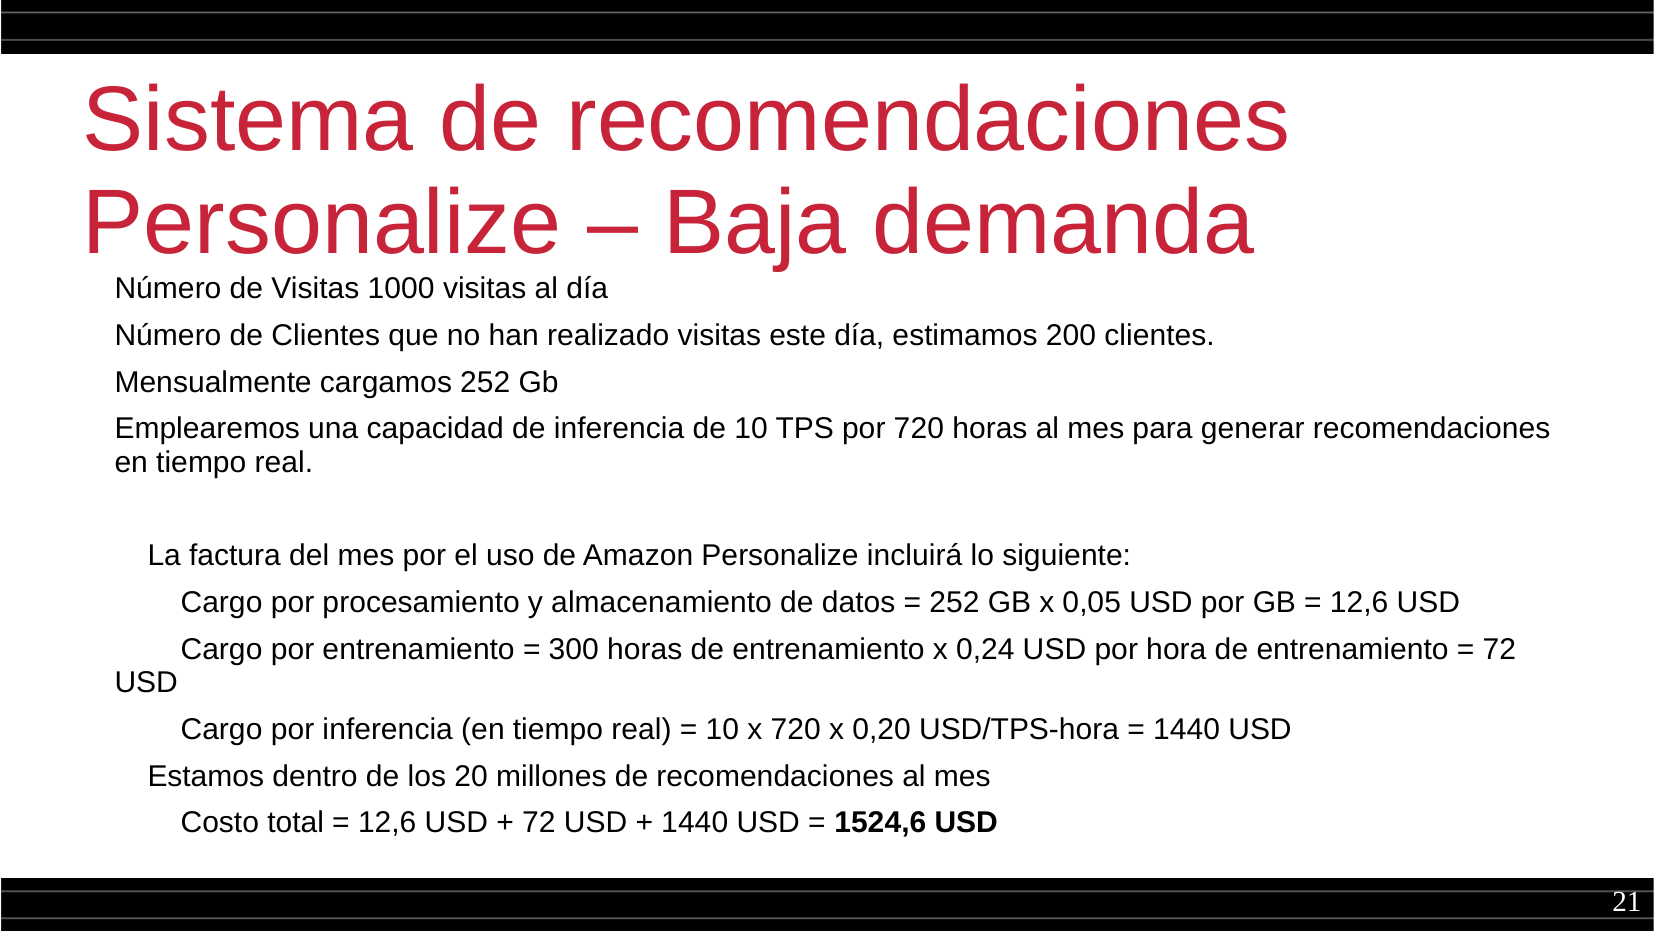

# Sistema de recomendaciones Personalize – Baja demanda
Número de Visitas 1000 visitas al día
Número de Clientes que no han realizado visitas este día, estimamos 200 clientes.
Mensualmente cargamos 252 Gb
Emplearemos una capacidad de inferencia de 10 TPS por 720 horas al mes para generar recomendaciones en tiempo real.
 La factura del mes por el uso de Amazon Personalize incluirá lo siguiente:
 Cargo por procesamiento y almacenamiento de datos = 252 GB x 0,05 USD por GB = 12,6 USD
 Cargo por entrenamiento = 300 horas de entrenamiento x 0,24 USD por hora de entrenamiento = 72 USD
 Cargo por inferencia (en tiempo real) = 10 x 720 x 0,20 USD/TPS-hora = 1440 USD
 Estamos dentro de los 20 millones de recomendaciones al mes
 Costo total = 12,6 USD + 72 USD + 1440 USD = 1524,6 USD